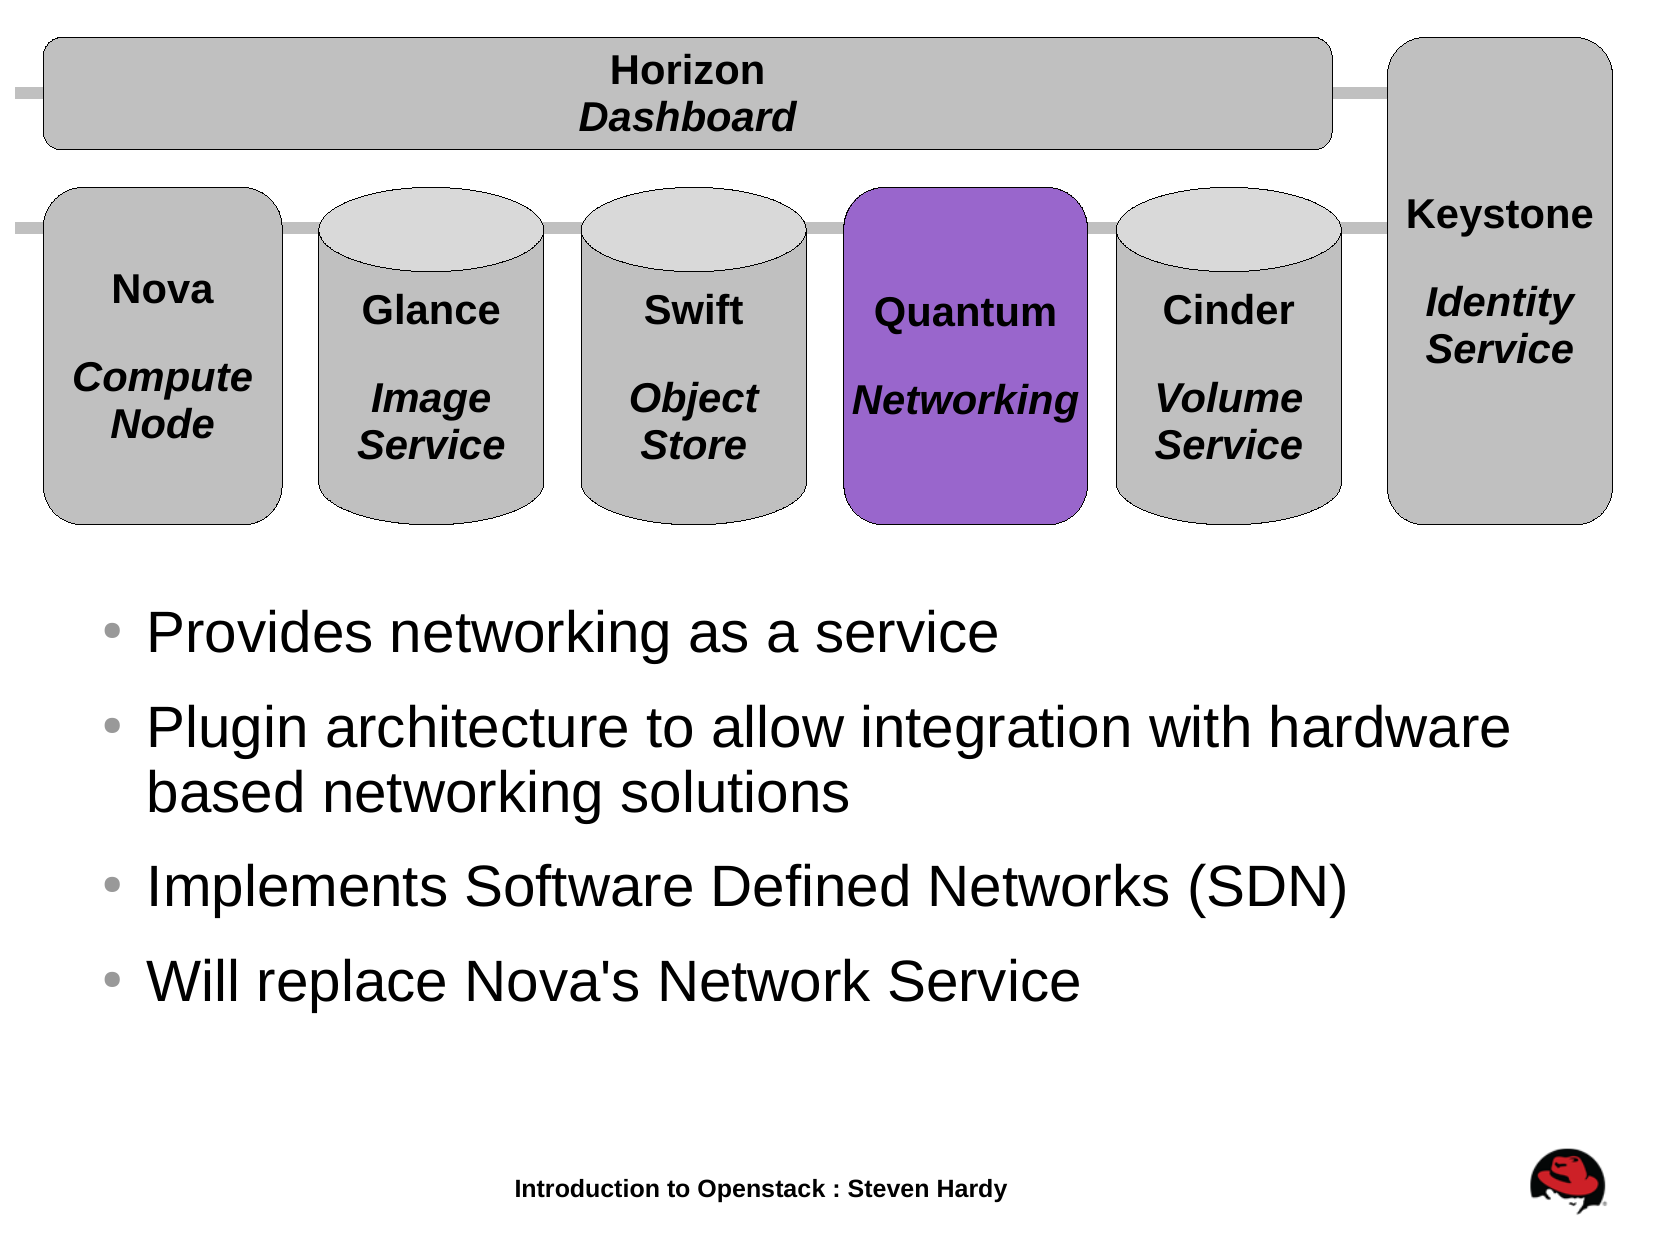

Horizon
Dashboard
Keystone
Identity
Service
Nova
Compute
Node
Glance
Image
Service
Swift
Object
Store
Quantum
Networking
Cinder
Volume
Service
Quantum
Networking
# Provides networking as a service
Plugin architecture to allow integration with hardware based networking solutions
Implements Software Defined Networks (SDN)
Will replace Nova's Network Service